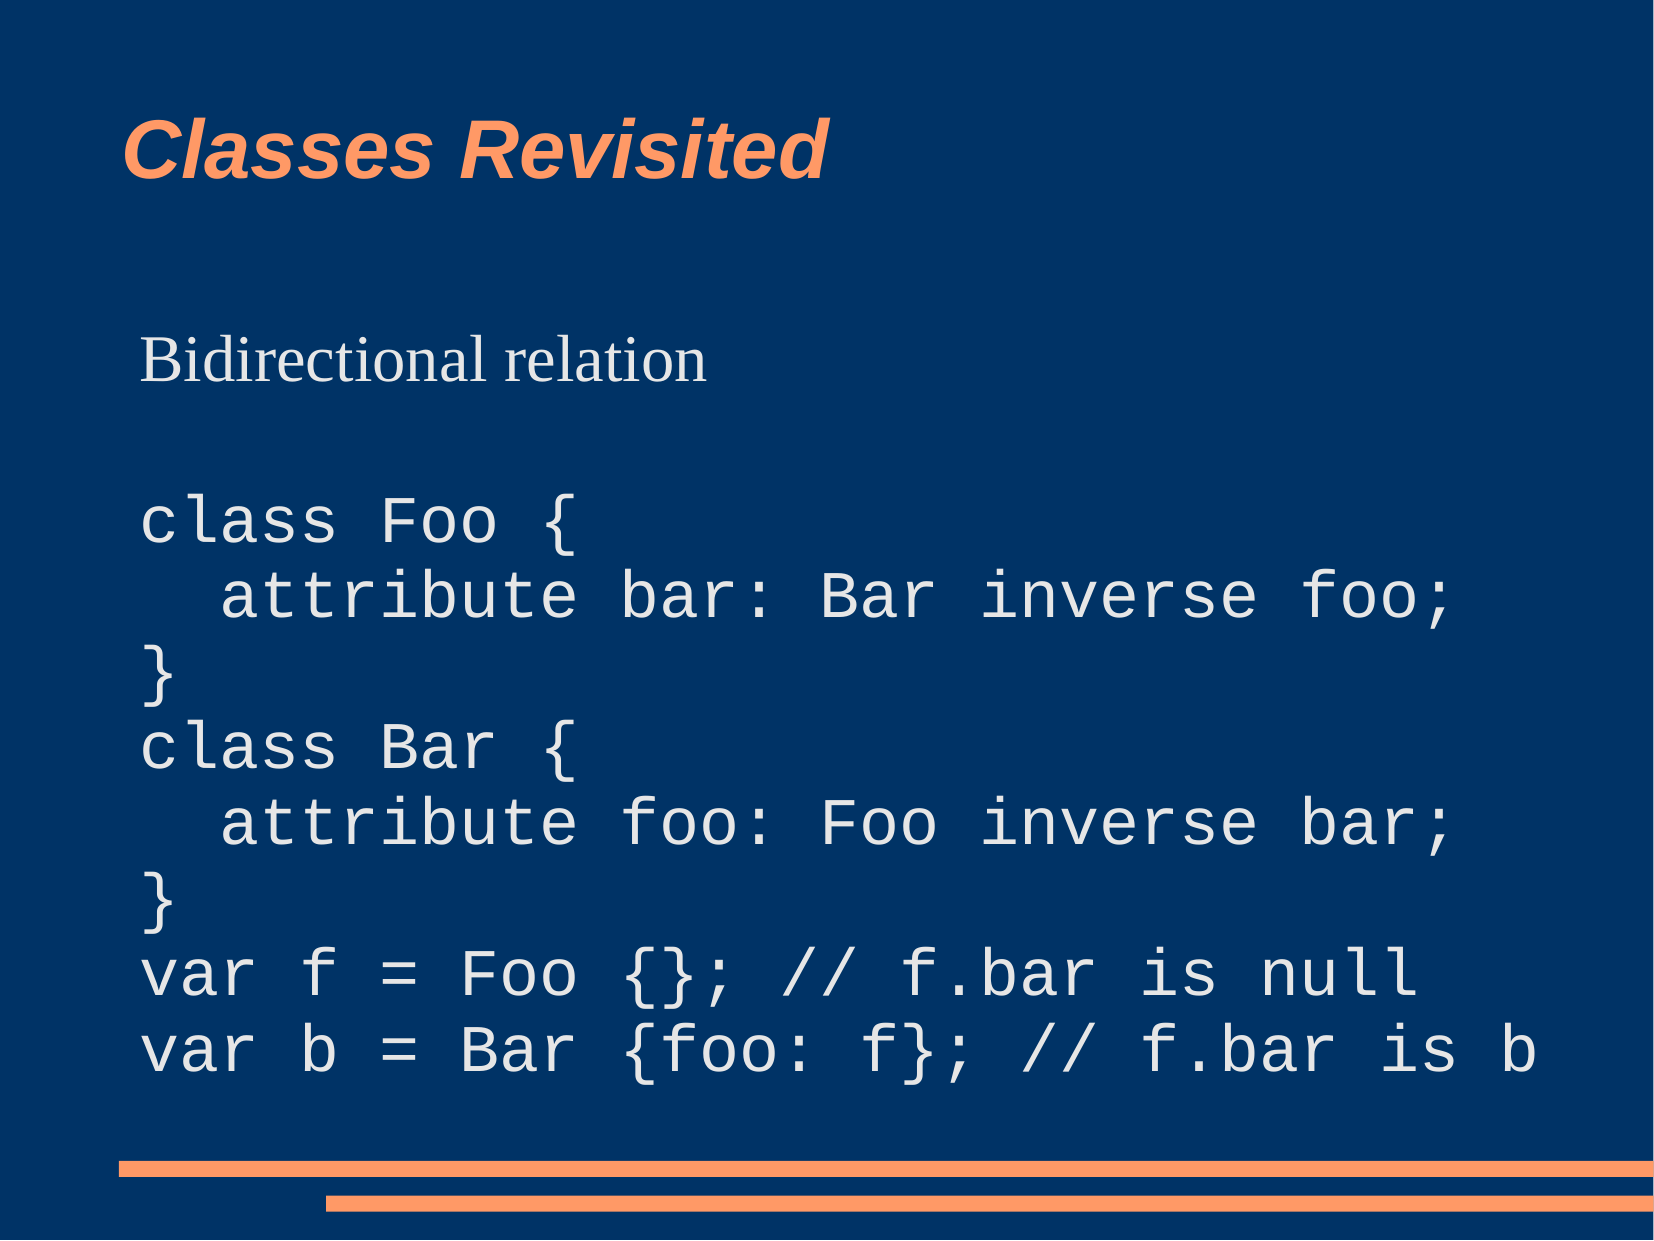

# Classes Revisited
Bidirectional relation
class Foo {
 attribute bar: Bar inverse foo;
}
class Bar {
 attribute foo: Foo inverse bar;
}
var f = Foo {}; // f.bar is null
var b = Bar {foo: f}; // f.bar is b